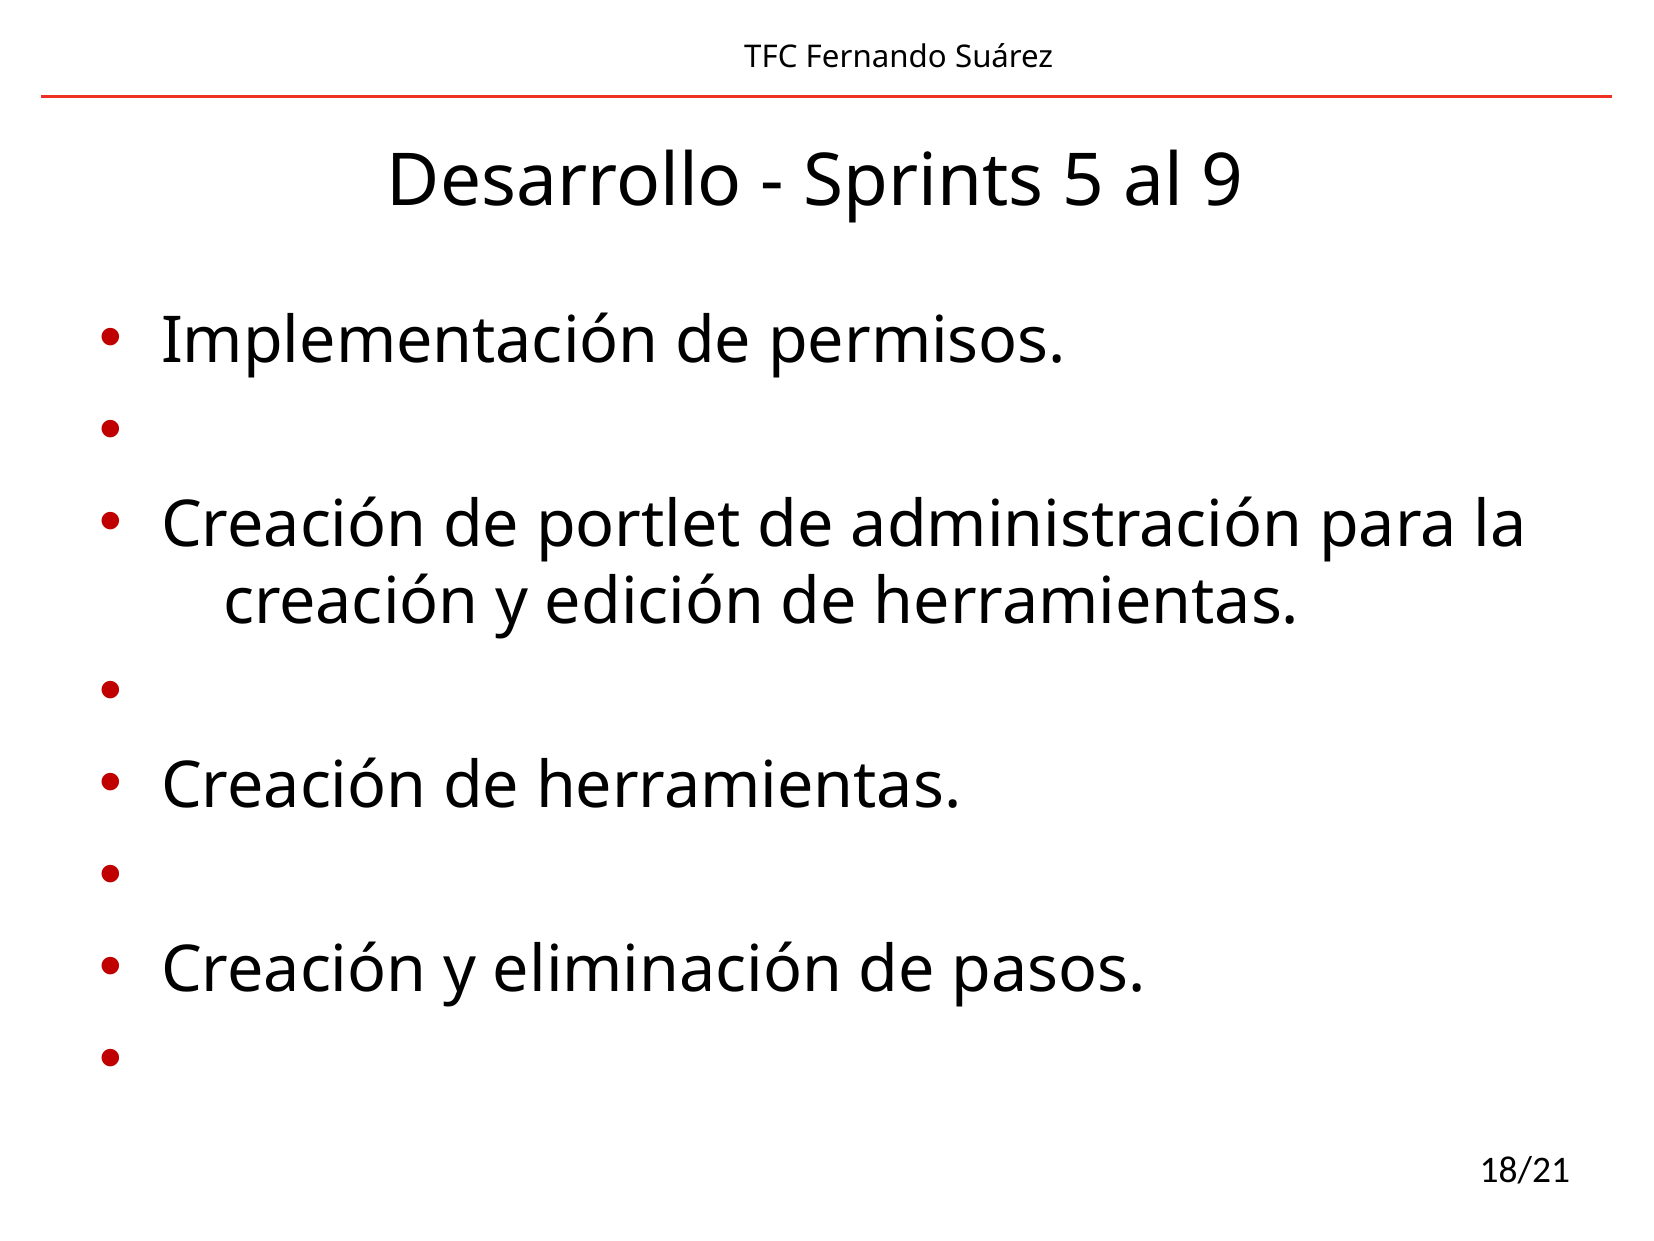

# Desarrollo - Sprints 5 al 9
Implementación de permisos.
Creación de portlet de administración para la creación y edición de herramientas.
Creación de herramientas.
Creación y eliminación de pasos.